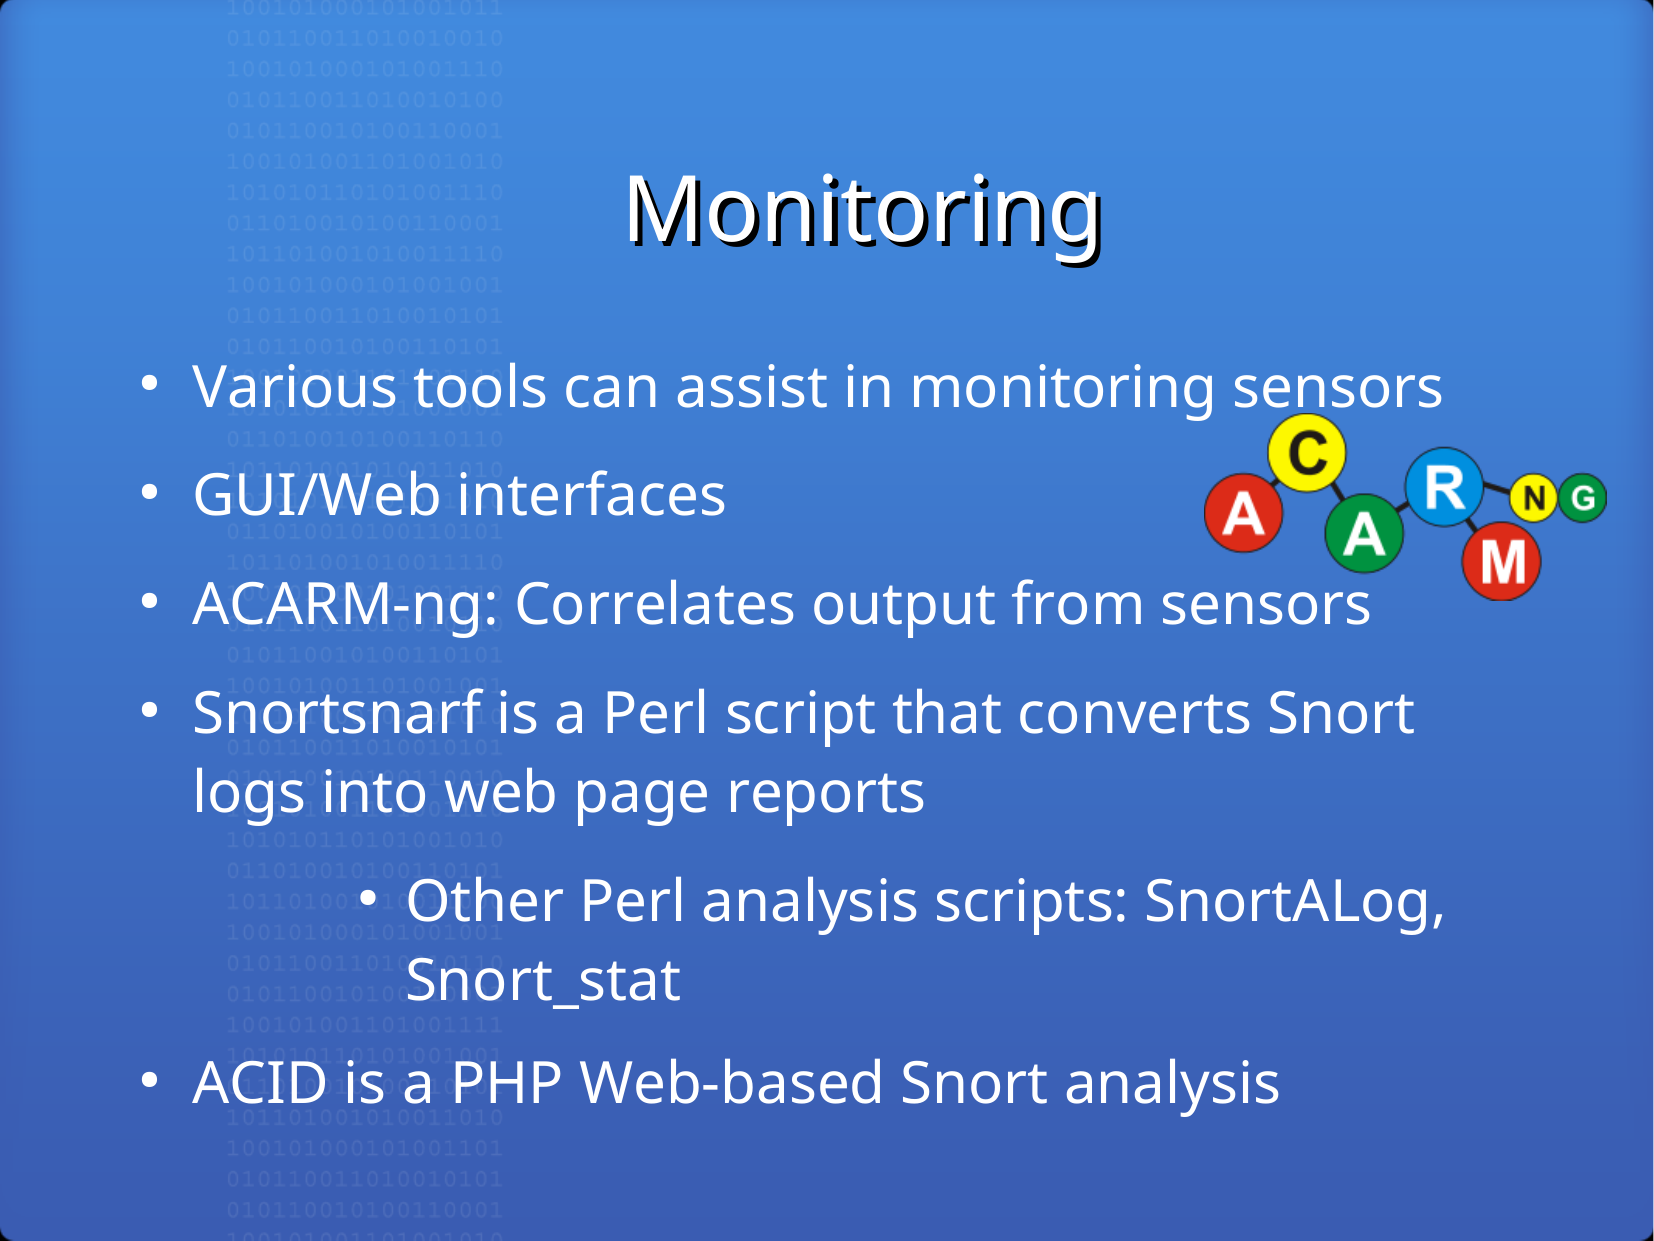

# Monitoring
Various tools can assist in monitoring sensors
GUI/Web interfaces
ACARM-ng: Correlates output from sensors
Snortsnarf is a Perl script that converts Snort logs into web page reports
Other Perl analysis scripts: SnortALog, Snort_stat
ACID is a PHP Web-based Snort analysis